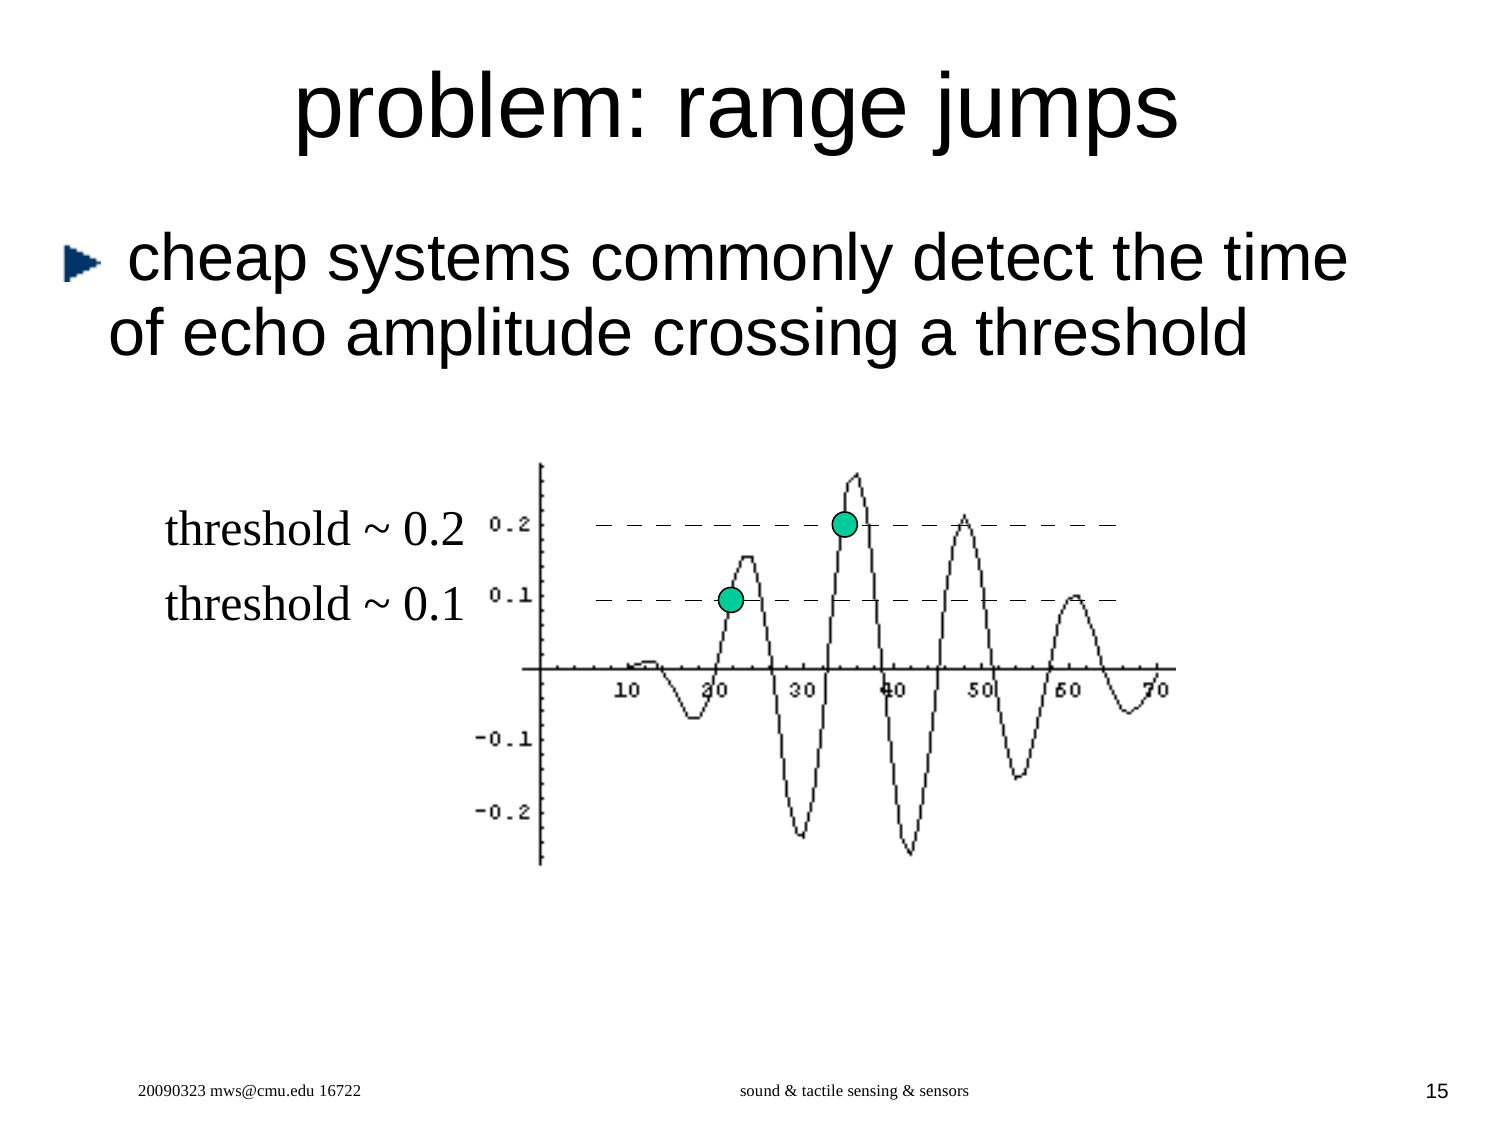

# problem: range jumps
 cheap systems commonly detect the time
of echo amplitude crossing a threshold
threshold ~ 0.2
threshold ~ 0.1
15
20090323 mws@cmu.edu 16722
sound & tactile sensing & sensors